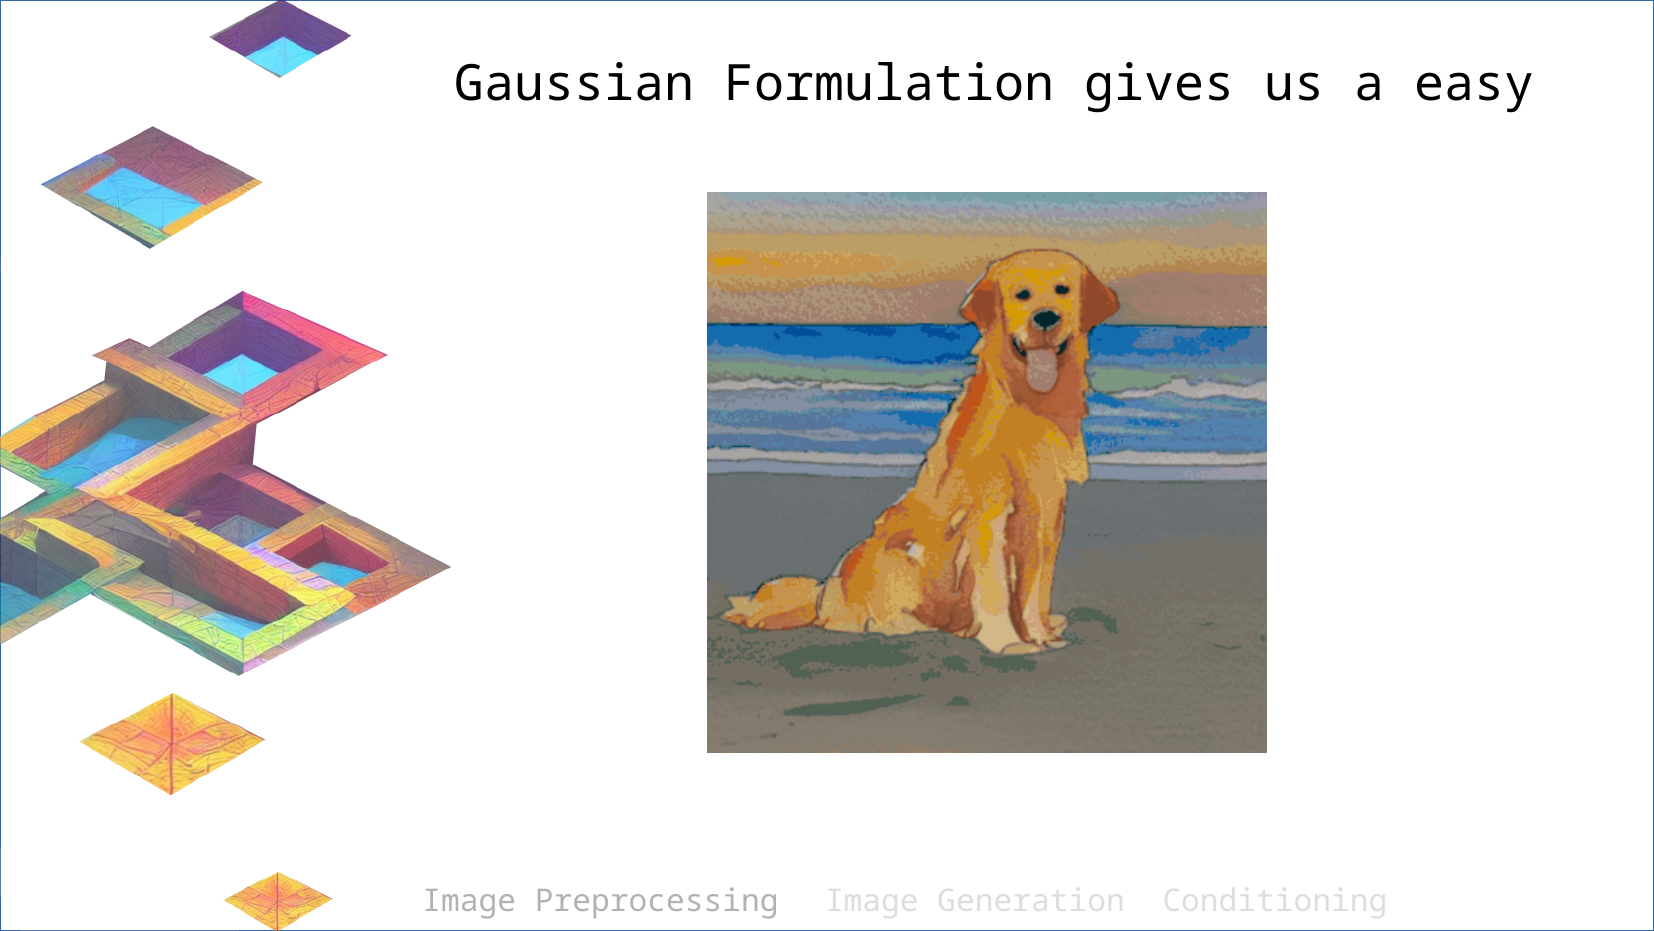

Gaussian Formulation gives us a easy
# Image Preprocessing
Image Generation
Conditioning